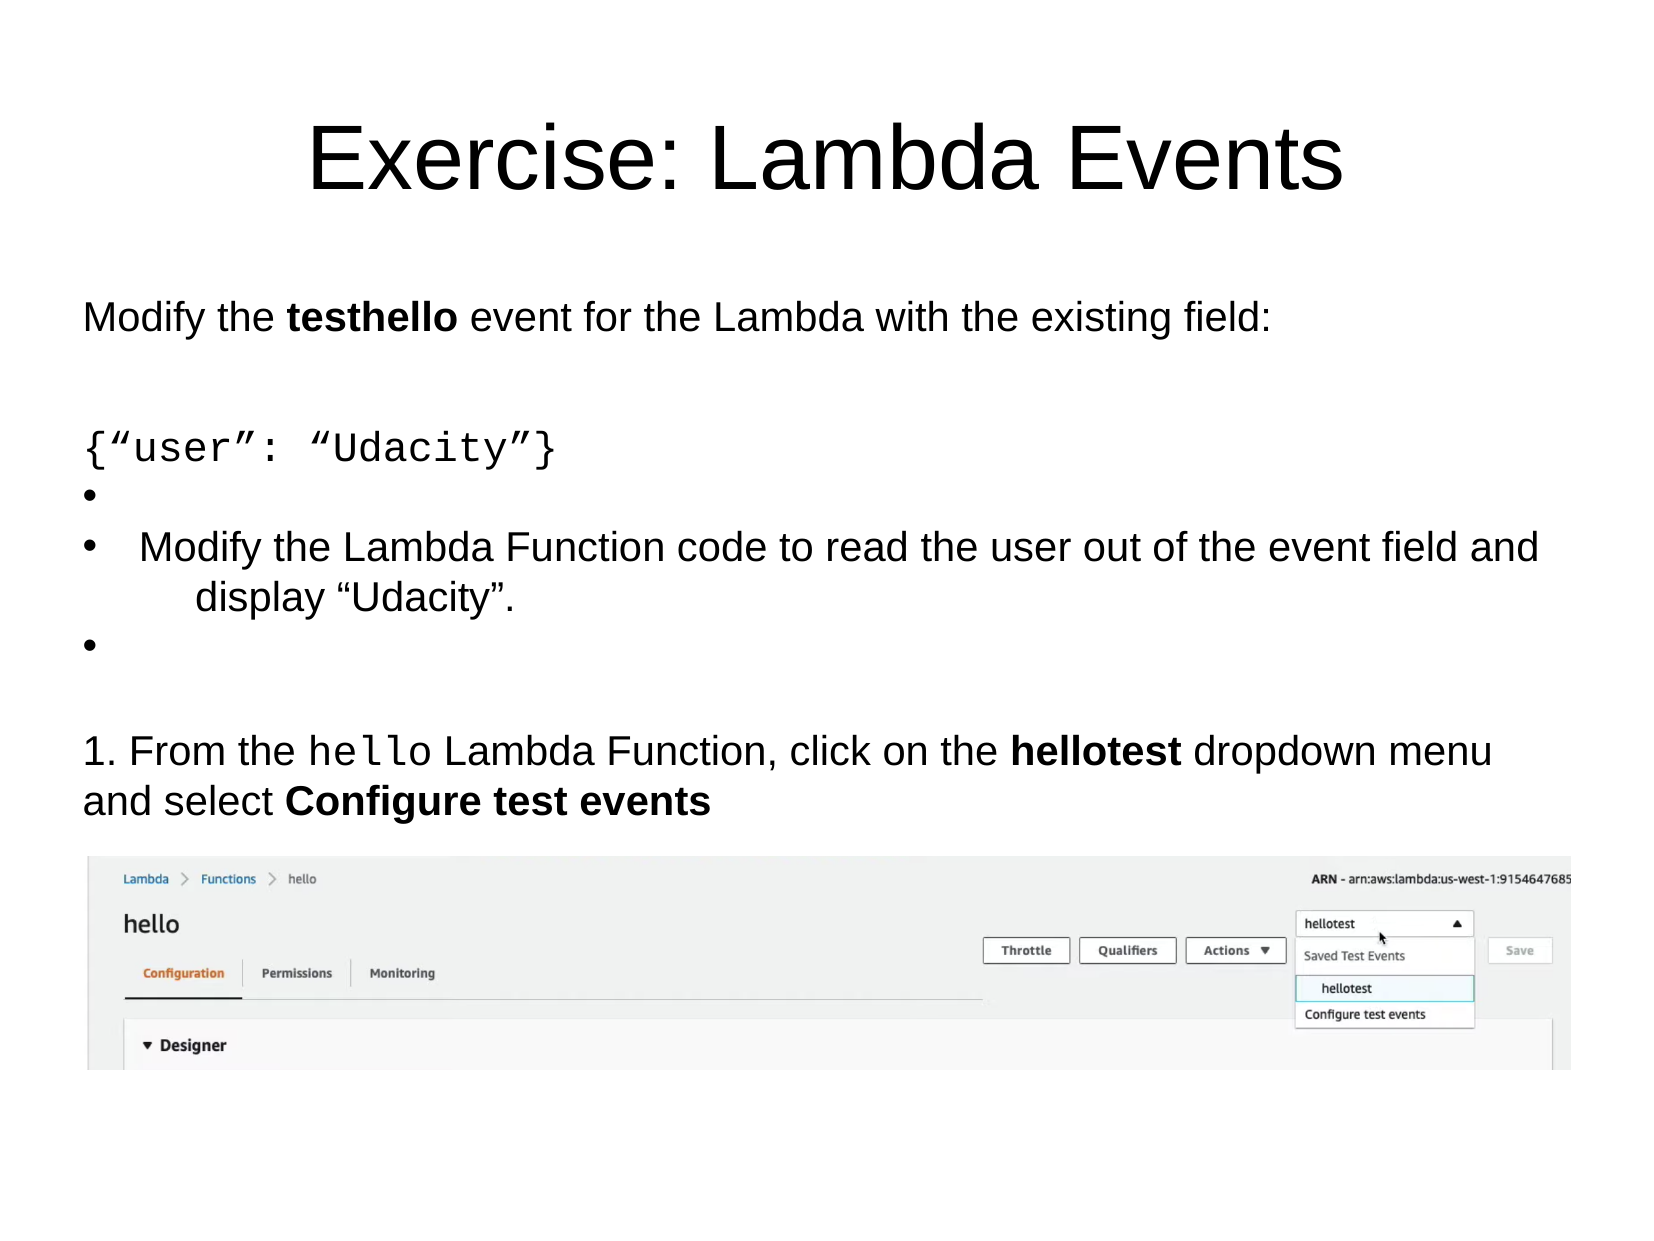

# Exercise: Lambda Events
Modify the testhello event for the Lambda with the existing field:
{“user”: “Udacity”}
Modify the Lambda Function code to read the user out of the event field and display “Udacity”.
1. From the hello Lambda Function, click on the hellotest dropdown menu and select Configure test events